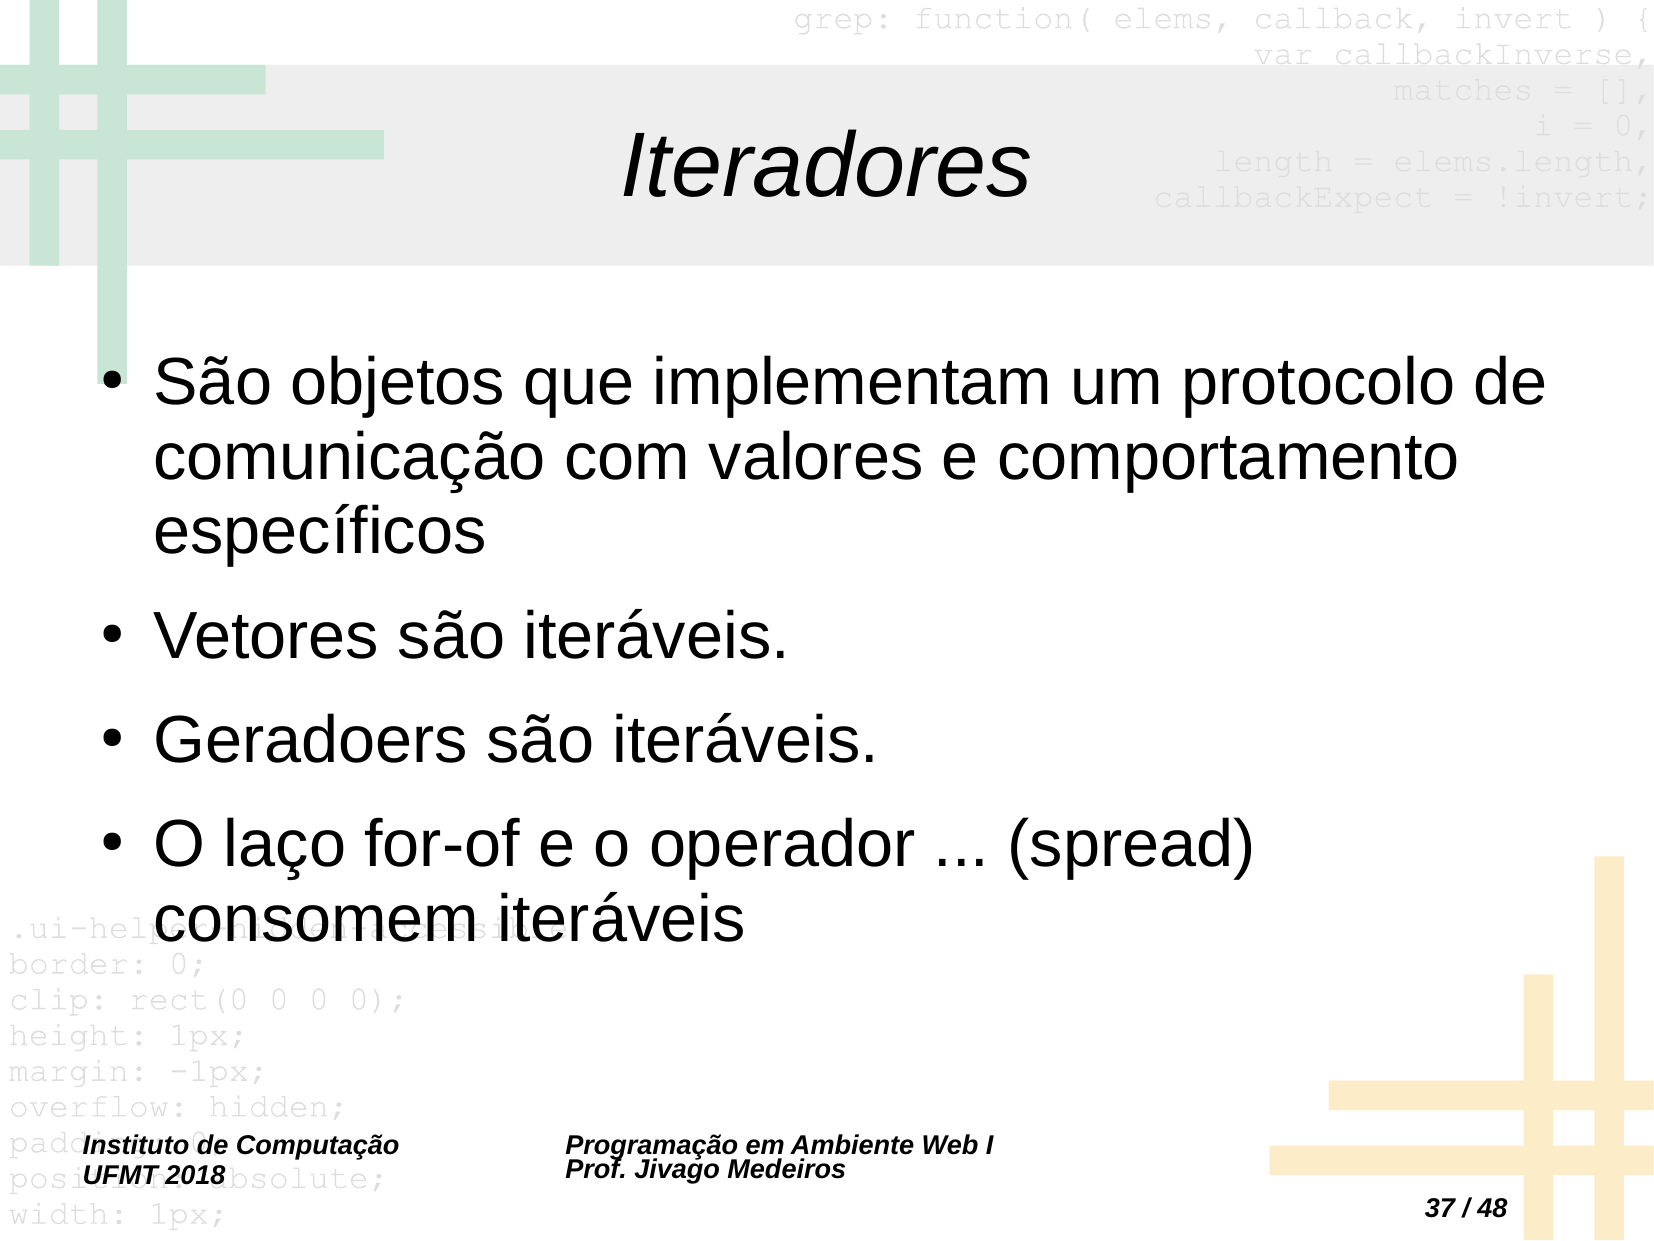

# Iteradores
São objetos que implementam um protocolo de comunicação com valores e comportamento específicos
Vetores são iteráveis.
Geradoers são iteráveis.
O laço for-of e o operador ... (spread) consomem iteráveis
Programação em Ambiente Web I Prof. Jivago Medeiros
37